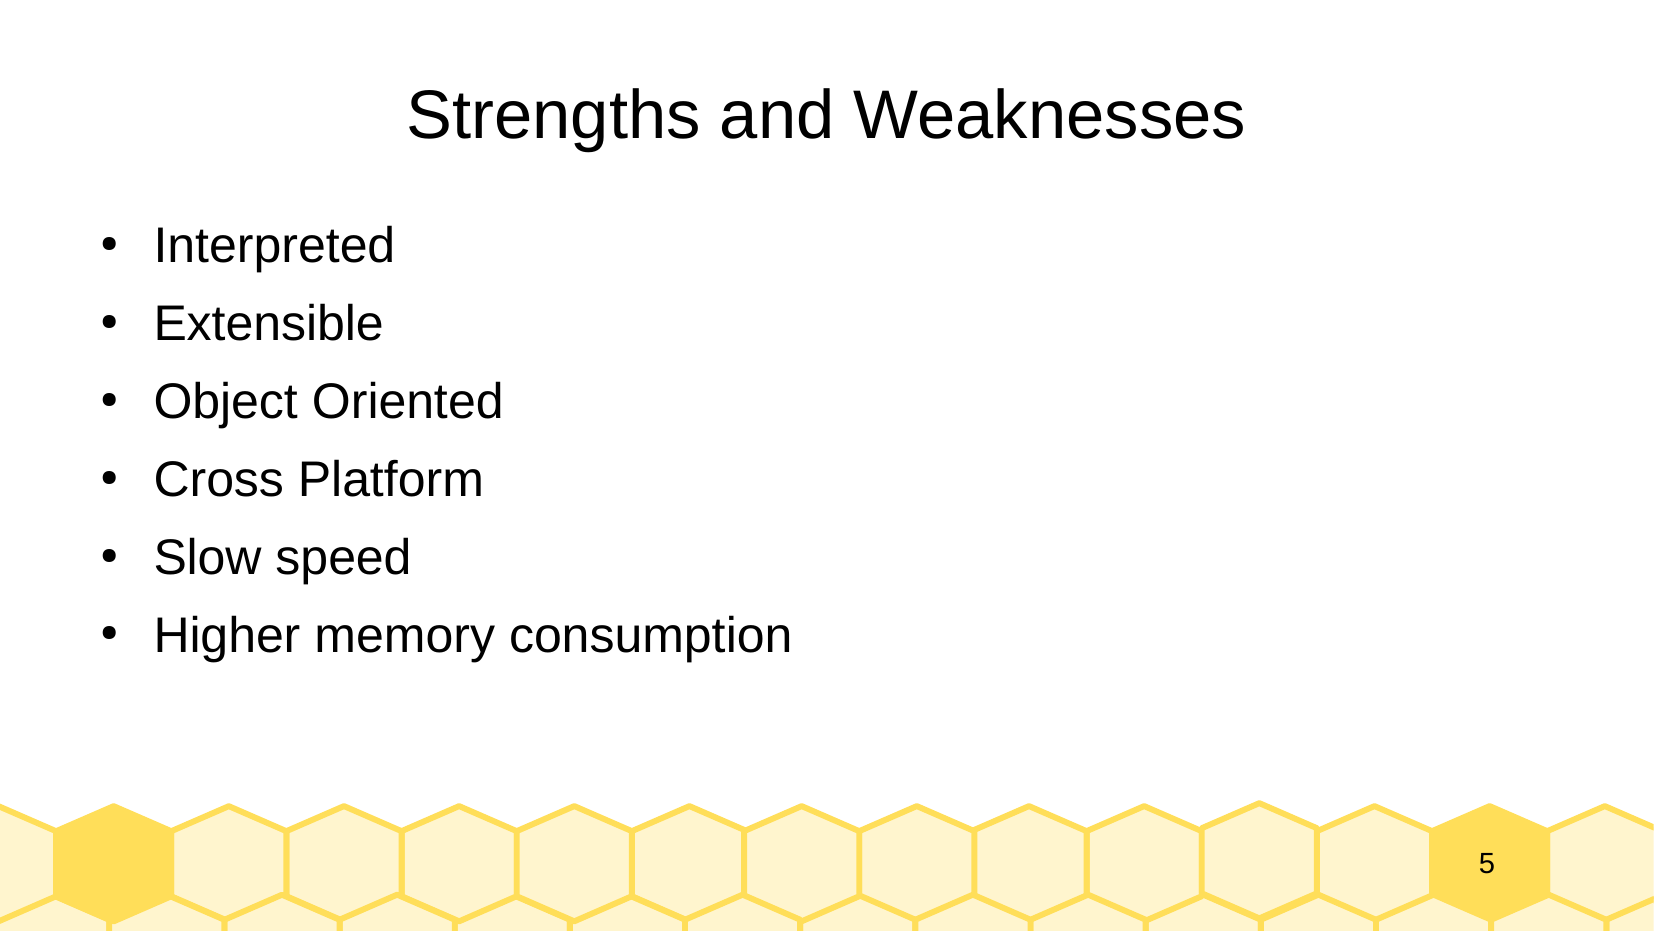

# Strengths and Weaknesses
Interpreted
Extensible
Object Oriented
Cross Platform
Slow speed
Higher memory consumption